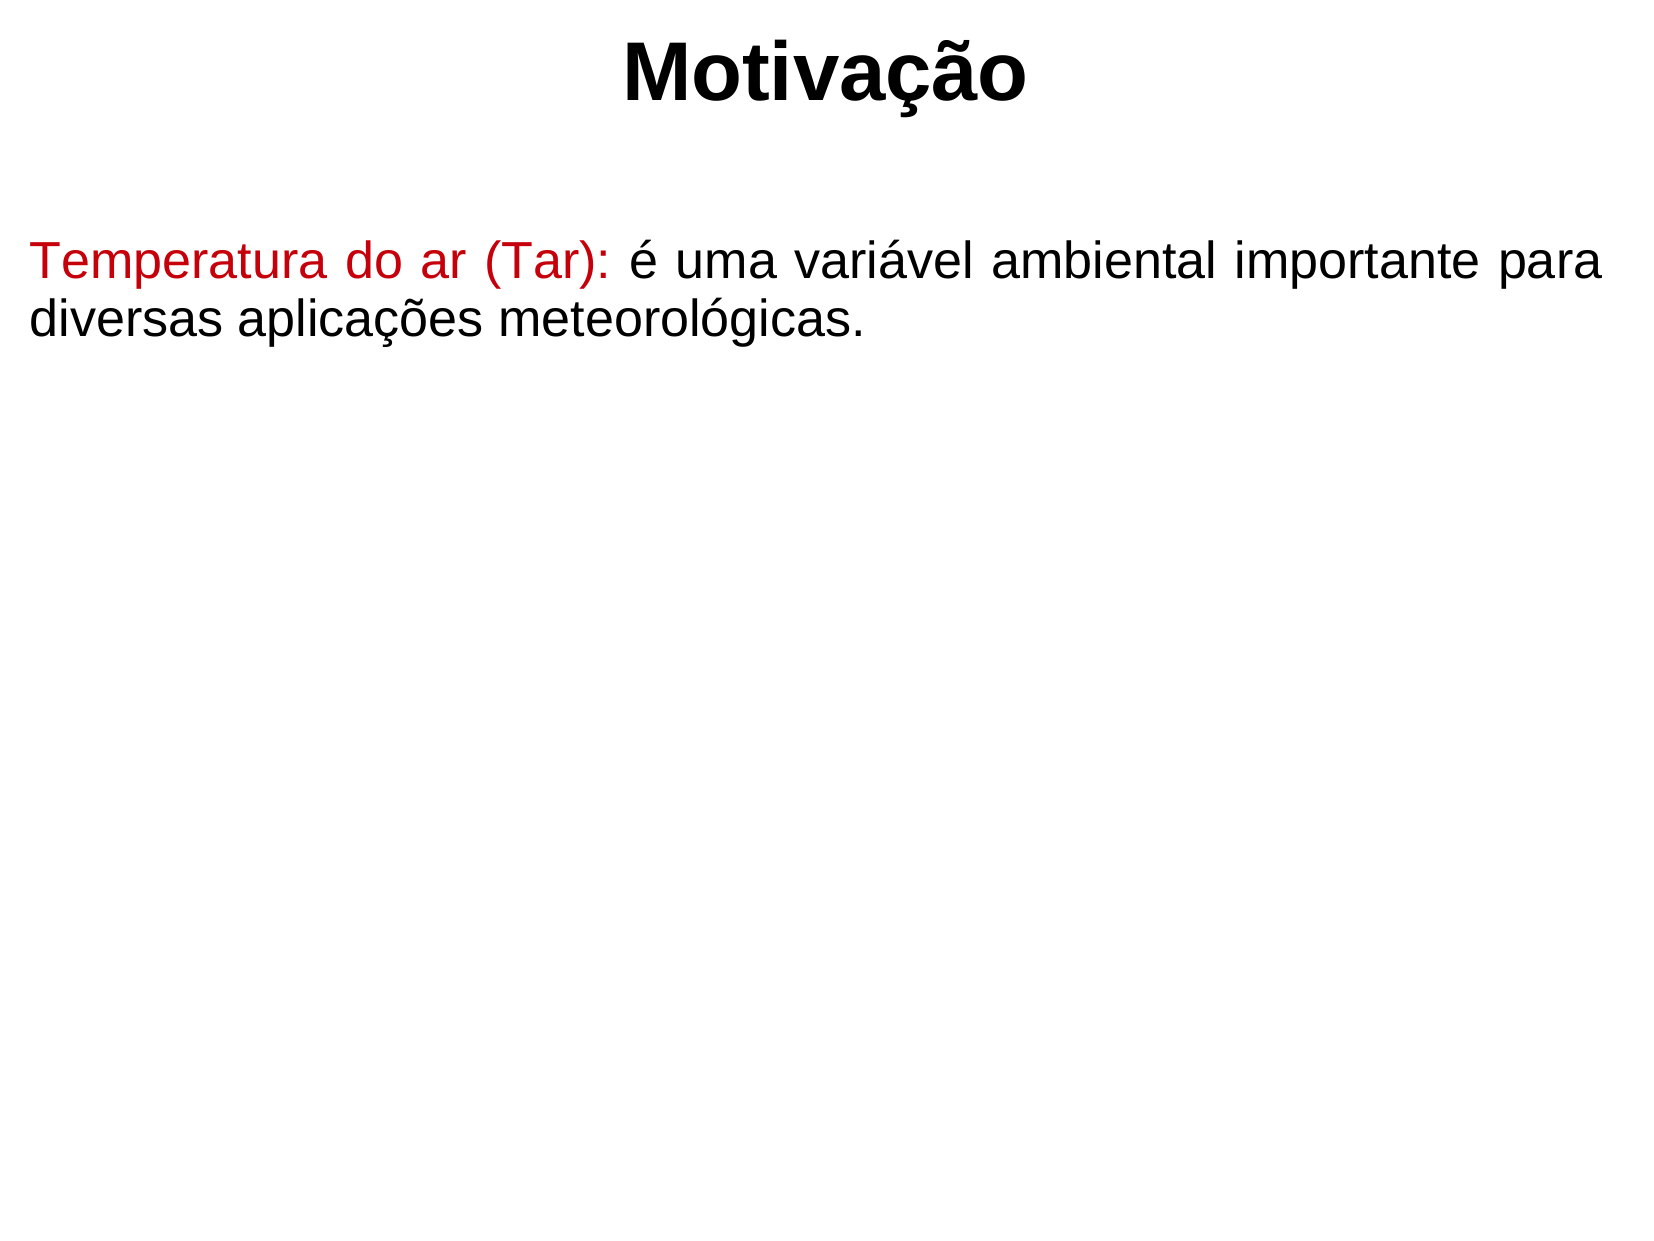

# Motivação
Temperatura do ar (Tar): é uma variável ambiental importante para diversas aplicações meteorológicas.